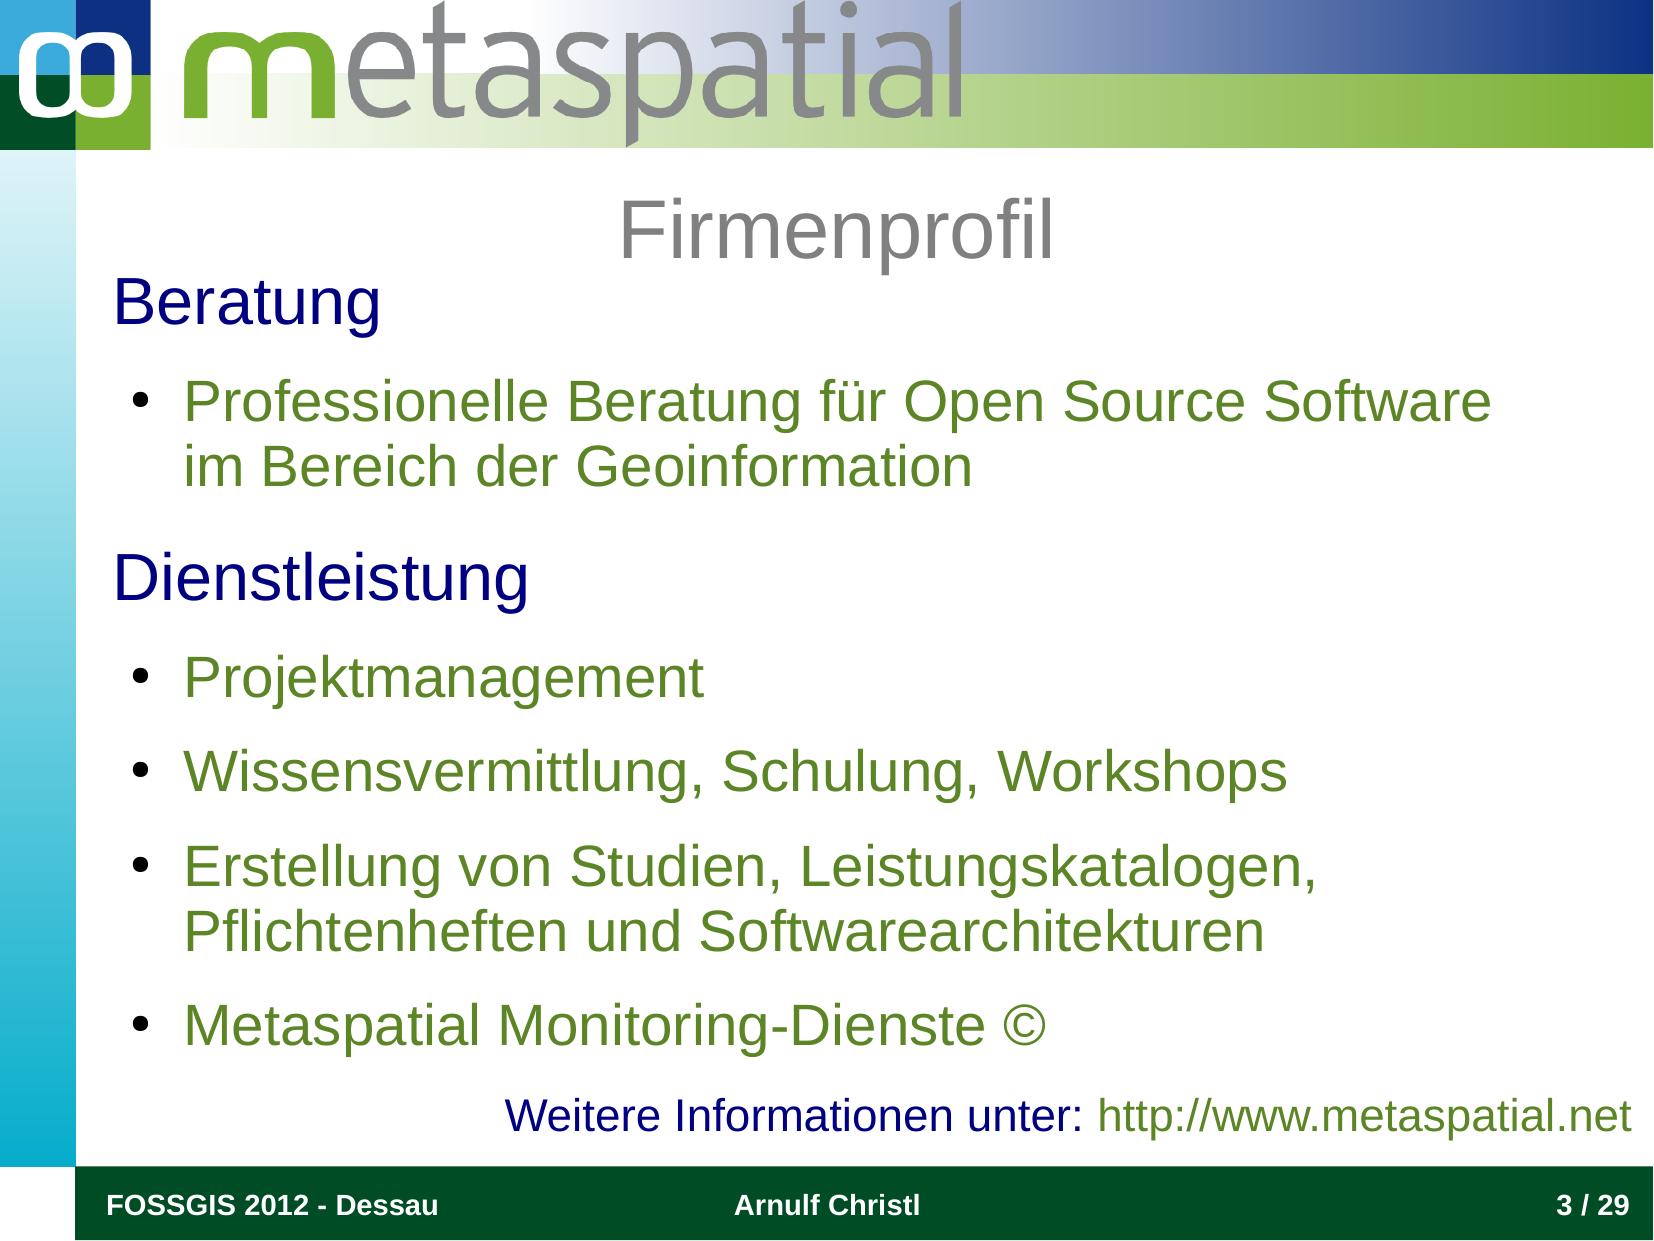

Firmenprofil
# Beratung
Professionelle Beratung für Open Source Software im Bereich der Geoinformation
Dienstleistung
Projektmanagement
Wissensvermittlung, Schulung, Workshops
Erstellung von Studien, Leistungskatalogen, Pflichtenheften und Softwarearchitekturen
Metaspatial Monitoring-Dienste ©
 Weitere Informationen unter: http://www.metaspatial.net
FOSSGIS 2012 - Dessau
Arnulf Christl
3